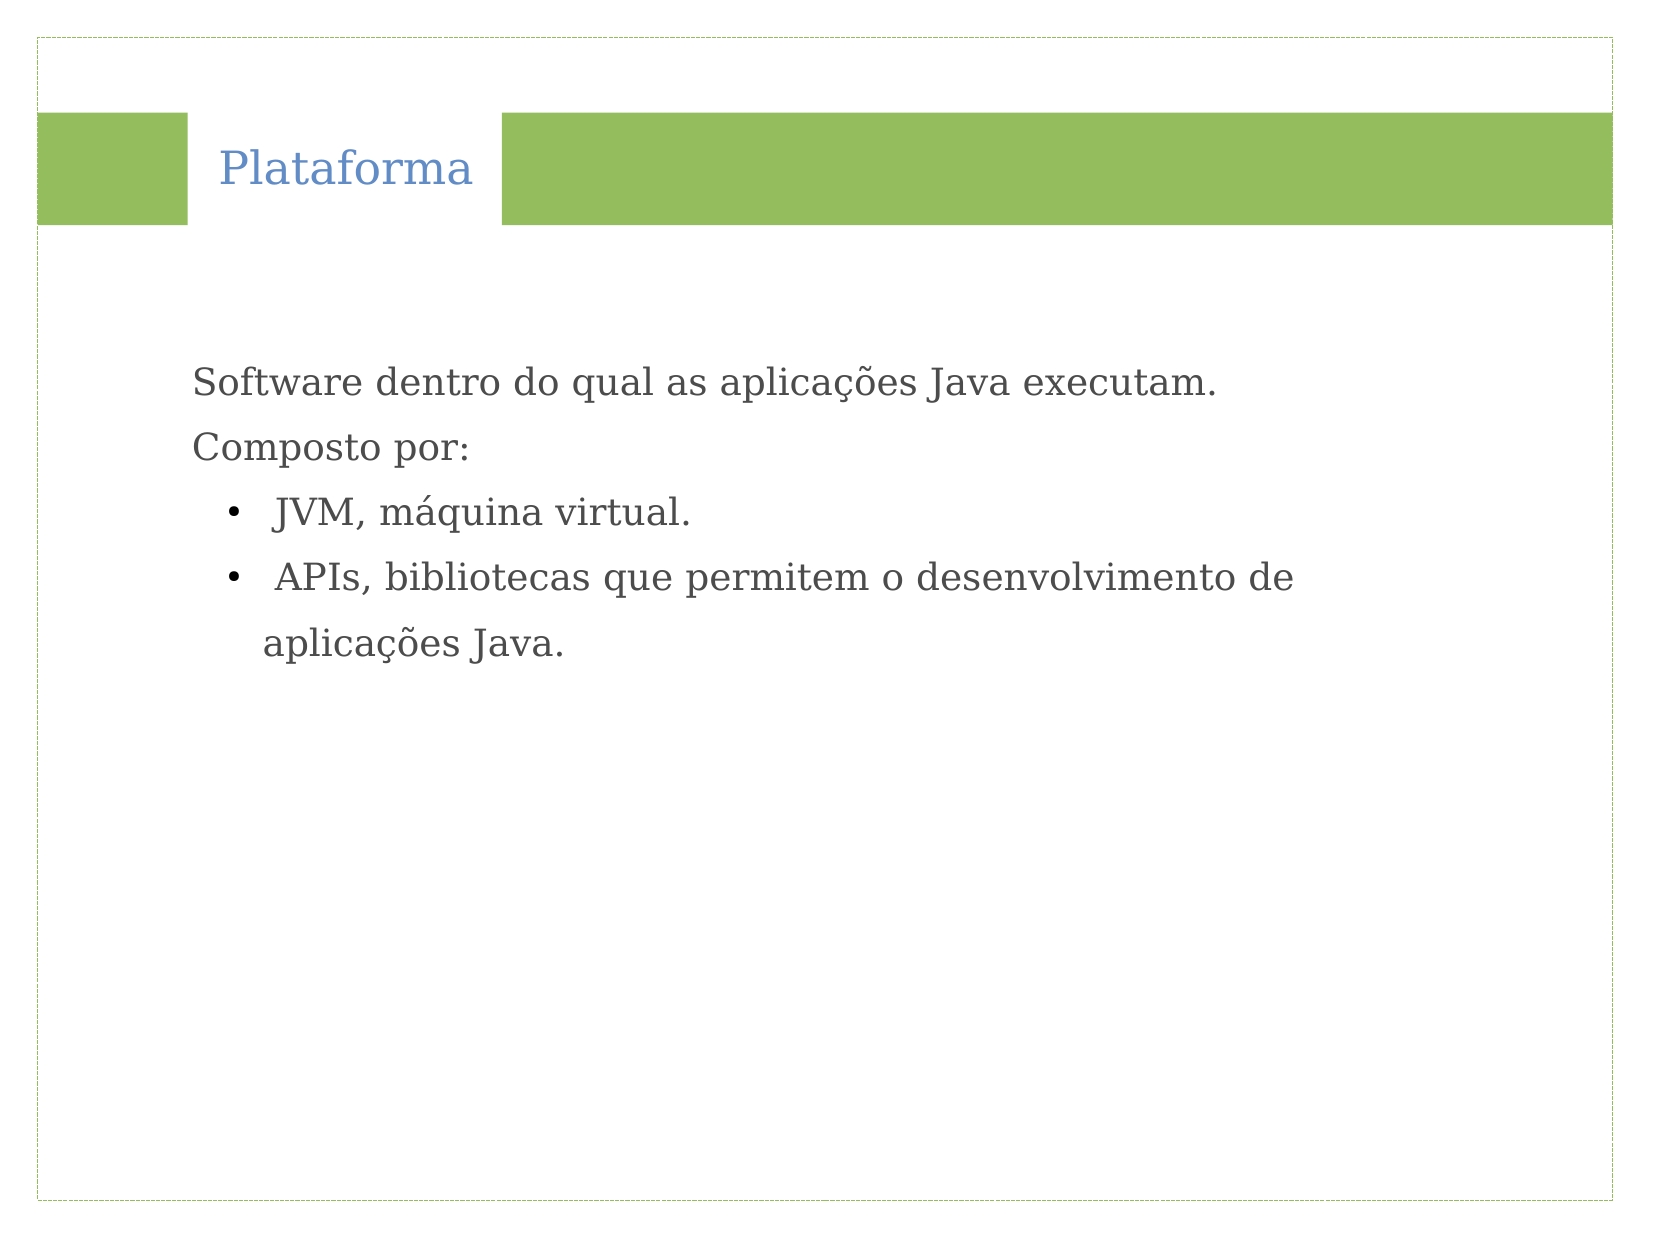

Plataforma
Software dentro do qual as aplicações Java executam.
Composto por:
 JVM, máquina virtual.
 APIs, bibliotecas que permitem o desenvolvimento de aplicações Java.